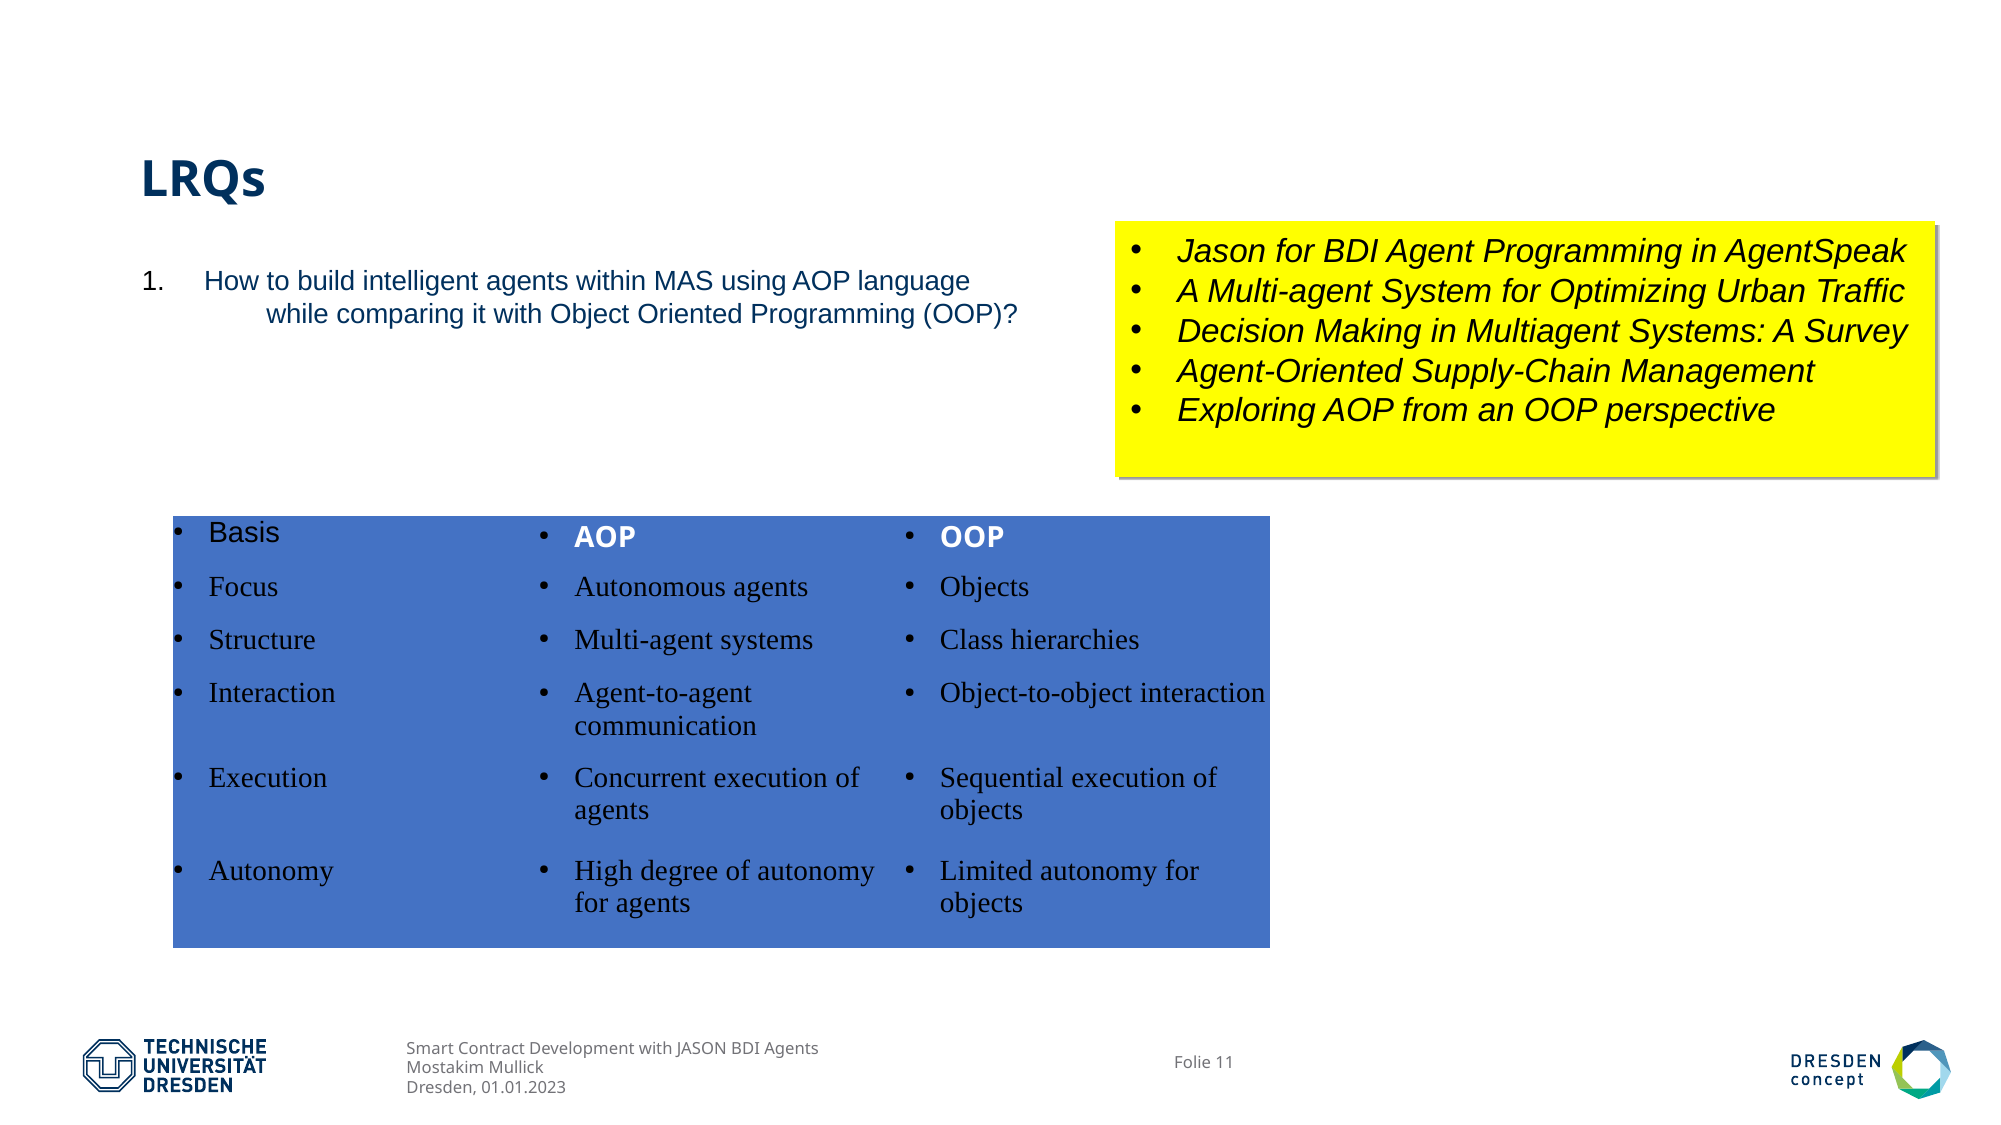

# LRQs
Jason for BDI Agent Programming in AgentSpeak
A Multi-agent System for Optimizing Urban Traffic
Decision Making in Multiagent Systems: A Survey
Agent-Oriented Supply-Chain Management
Exploring AOP from an OOP perspective
How to build intelligent agents within MAS using AOP language while comparing it with Object Oriented Programming (OOP)?
| Basis | AOP | OOP |
| --- | --- | --- |
| Focus | Autonomous agents | Objects |
| Structure | Multi-agent systems | Class hierarchies |
| Interaction | Agent-to-agent communication | Object-to-object interaction |
| Execution | Concurrent execution of agents | Sequential execution of objects |
| Autonomy | High degree of autonomy for agents | Limited autonomy for objects |